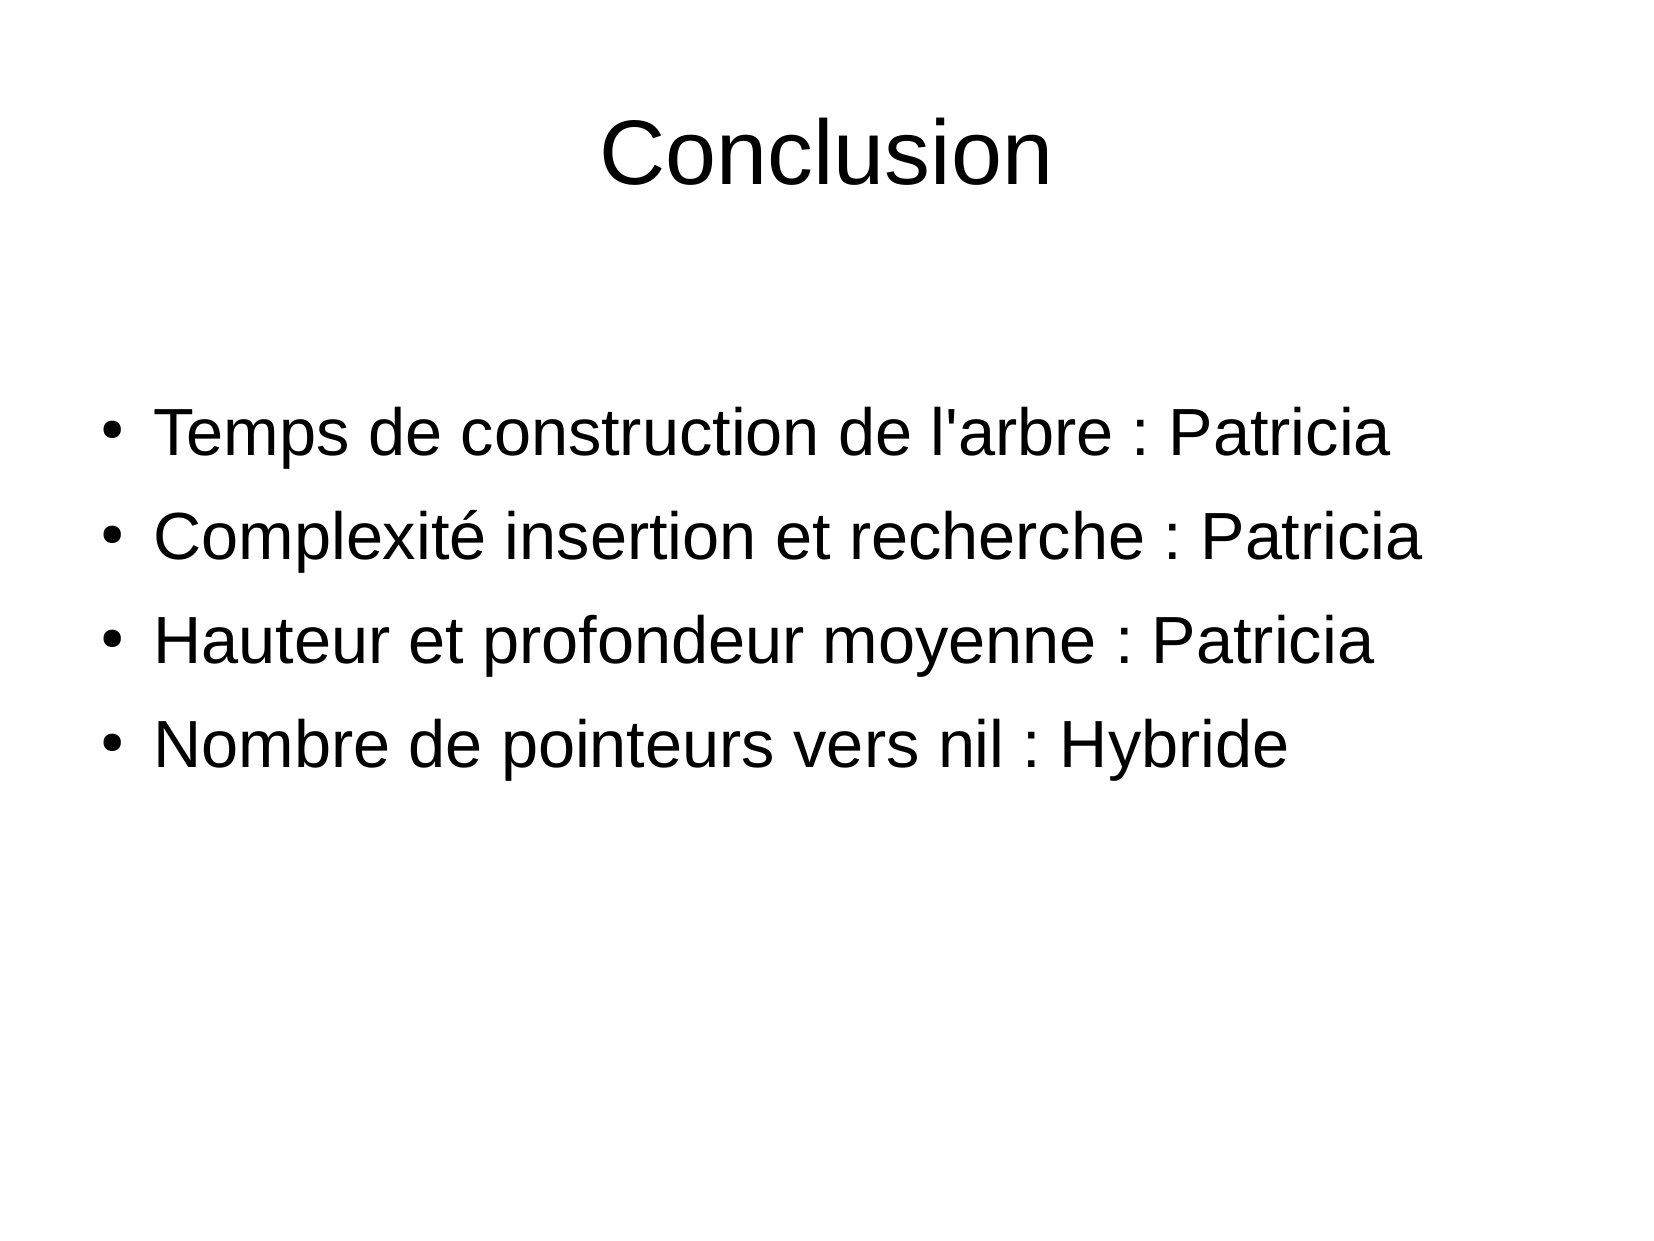

# Conclusion
Temps de construction de l'arbre : Patricia
Complexité insertion et recherche : Patricia
Hauteur et profondeur moyenne : Patricia
Nombre de pointeurs vers nil : Hybride